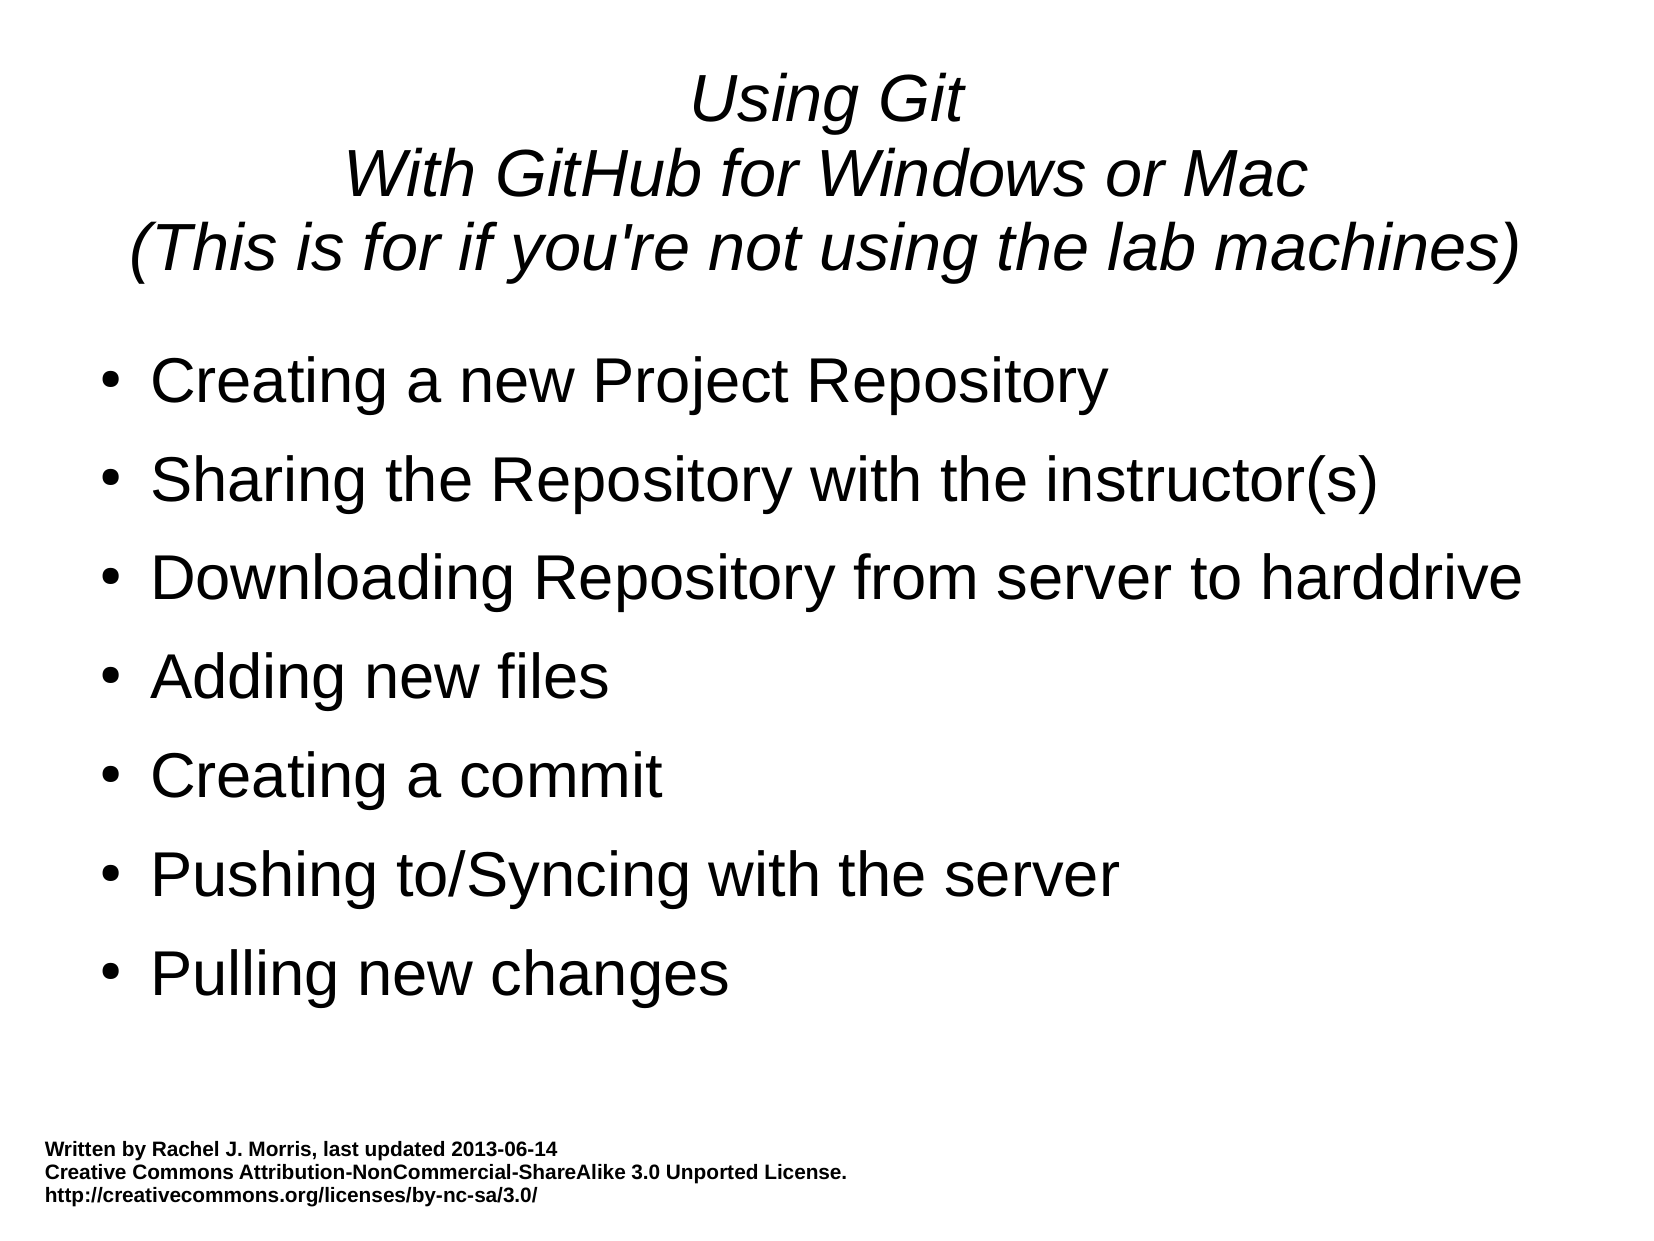

# Using Git With GitHub for Windows or Mac (This is for if you're not using the lab machines)
Creating a new Project Repository
Sharing the Repository with the instructor(s)
Downloading Repository from server to harddrive
Adding new files
Creating a commit
Pushing to/Syncing with the server
Pulling new changes